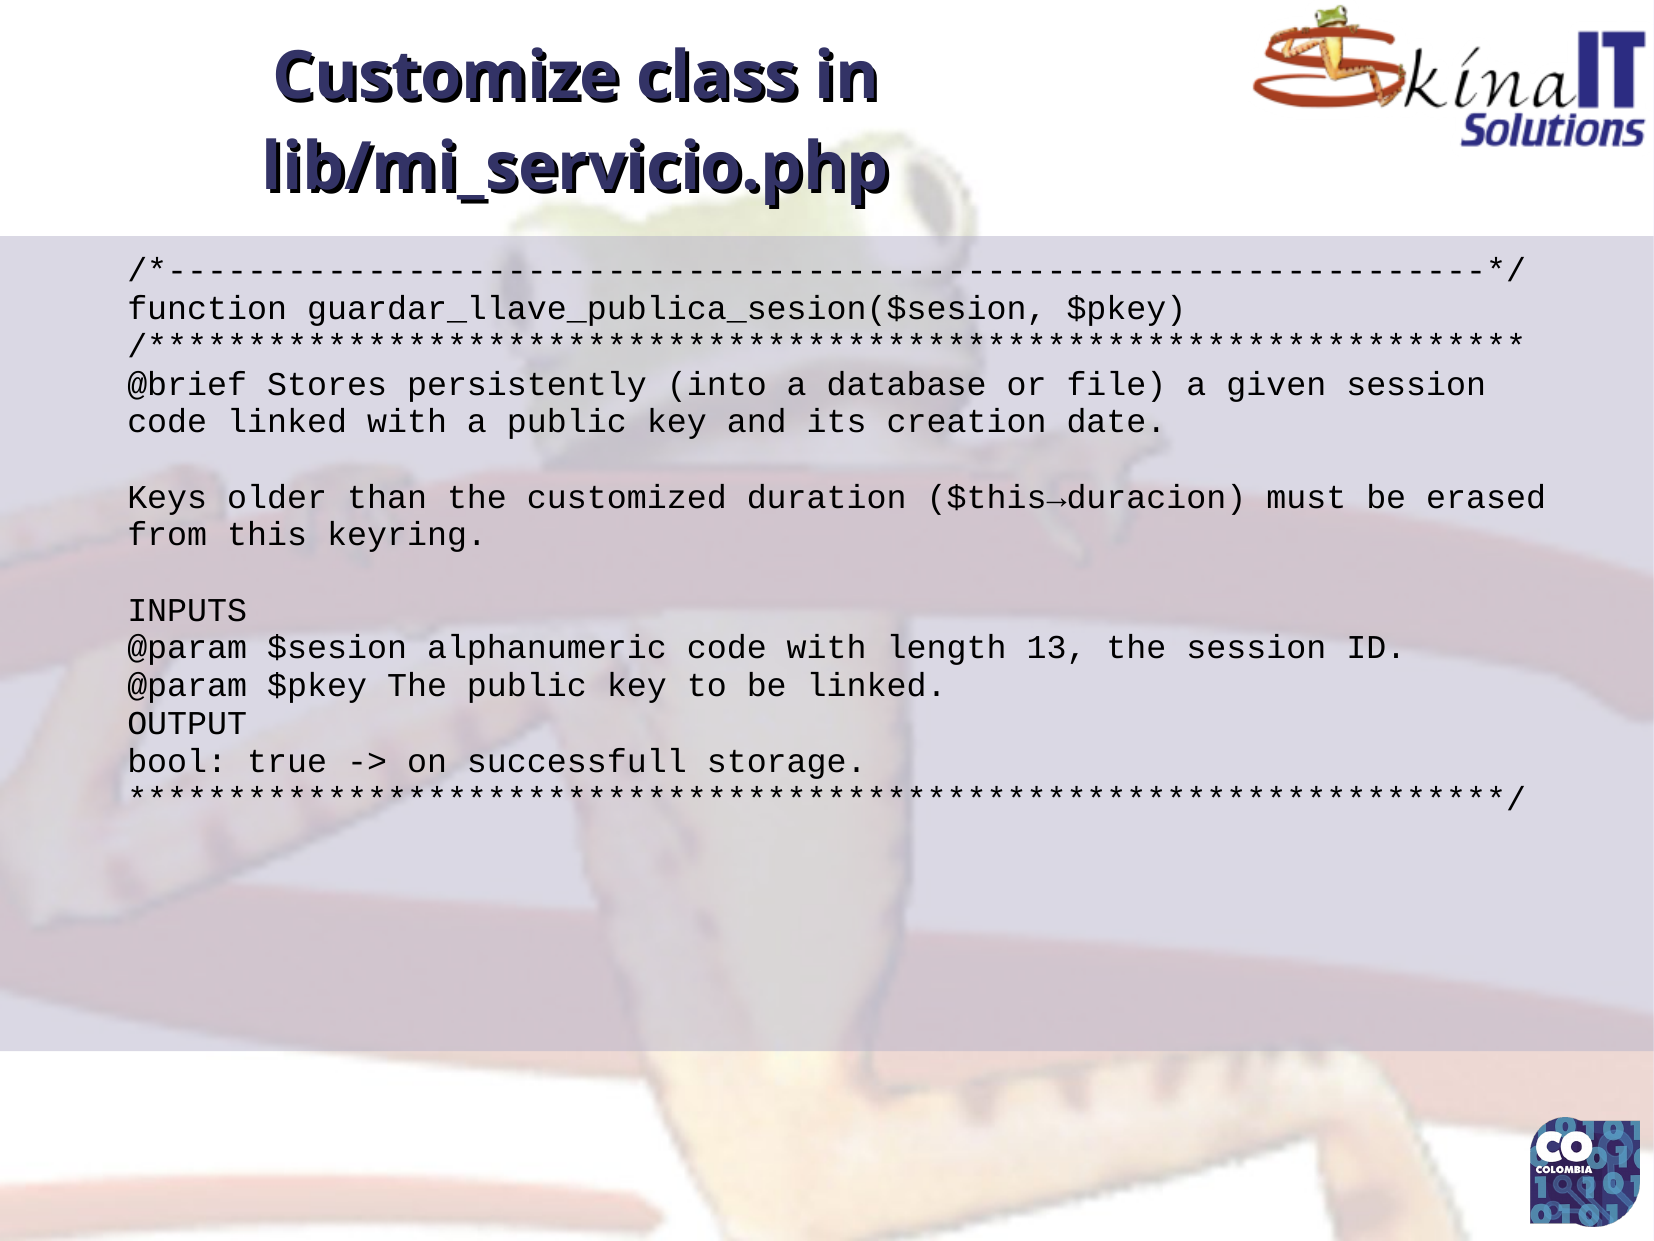

# Customize class in lib/mi_servicio.php
 /*------------------------------------------------------------------*/
 function guardar_llave_publica_sesion($sesion, $pkey)
 /*********************************************************************
 @brief Stores persistently (into a database or file) a given session
 code linked with a public key and its creation date.
 Keys older than the customized duration ($this→duracion) must be erased
 from this keyring.
 INPUTS
 @param $sesion alphanumeric code with length 13, the session ID.
 @param $pkey The public key to be linked.
 OUTPUT
 bool: true -> on successfull storage.
 *********************************************************************/